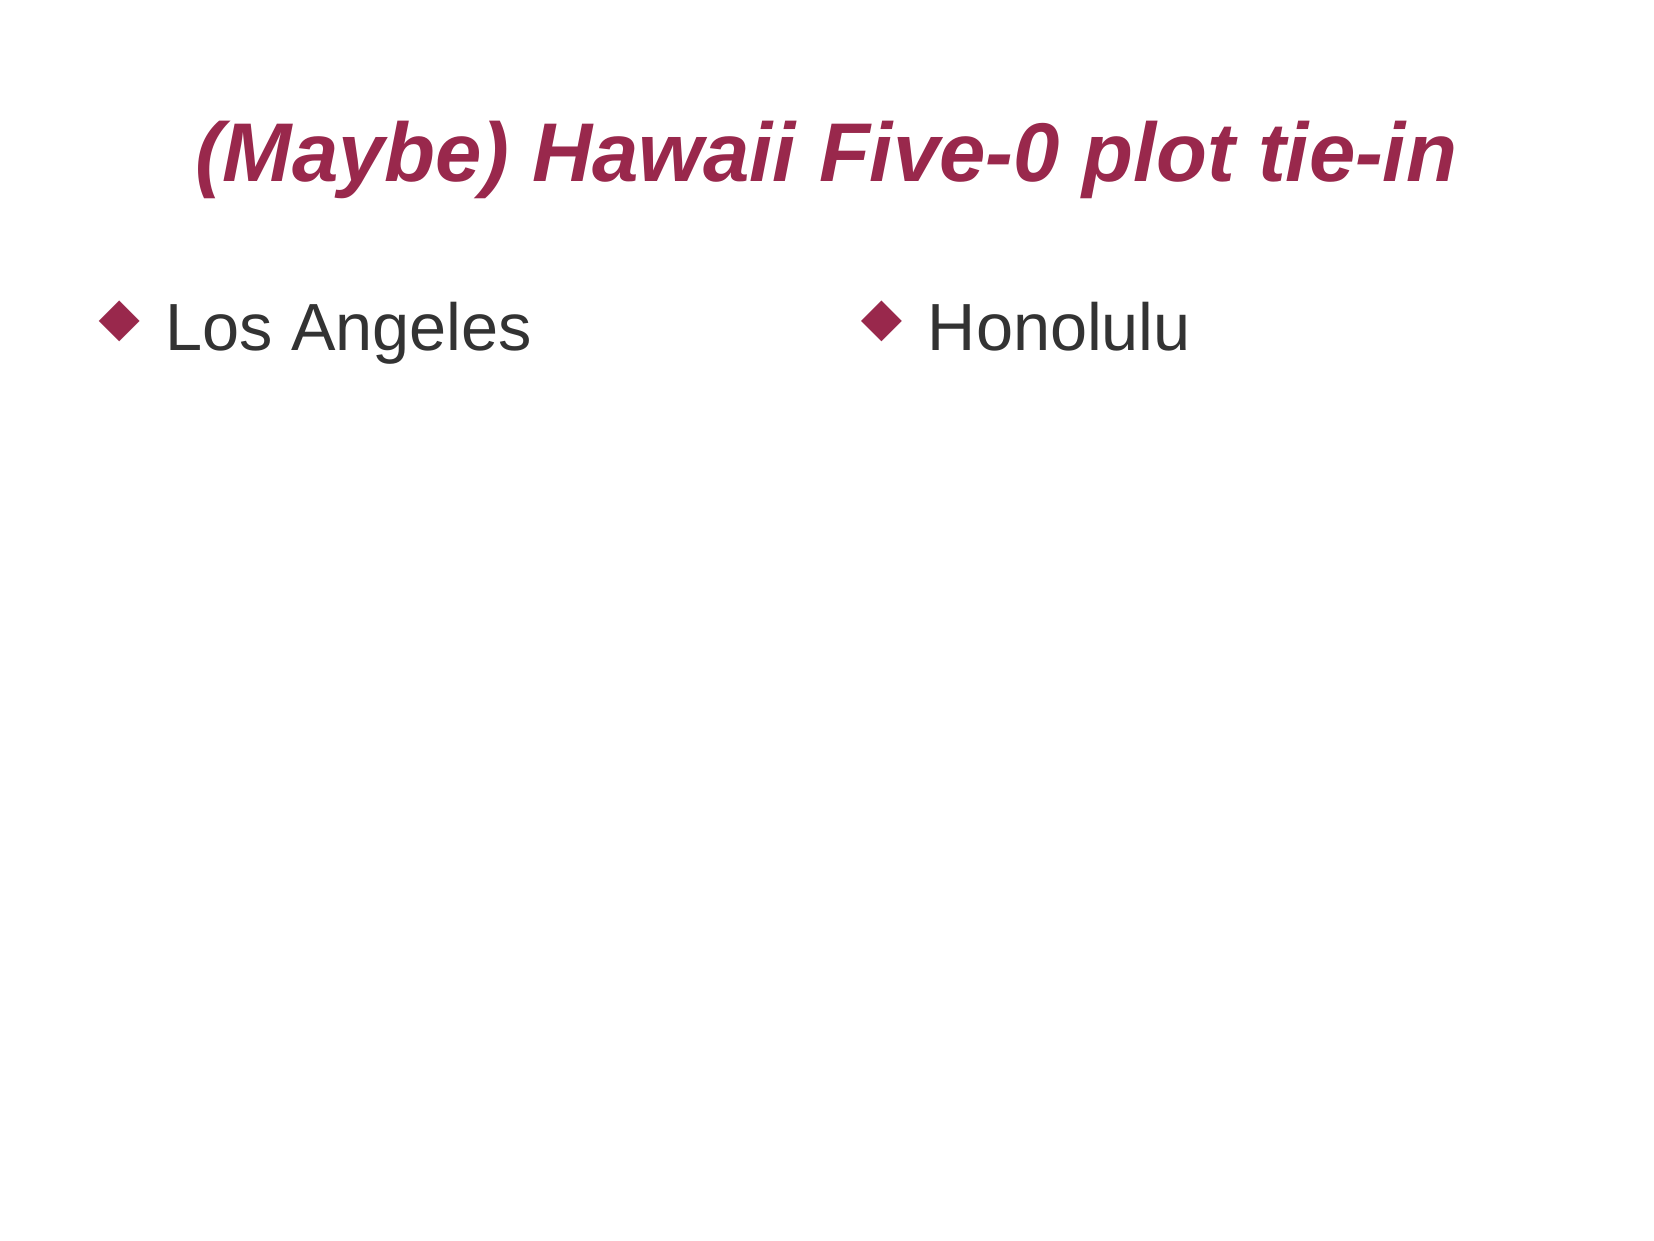

# (Maybe) Hawaii Five-0 plot tie-in
Los Angeles
Honolulu